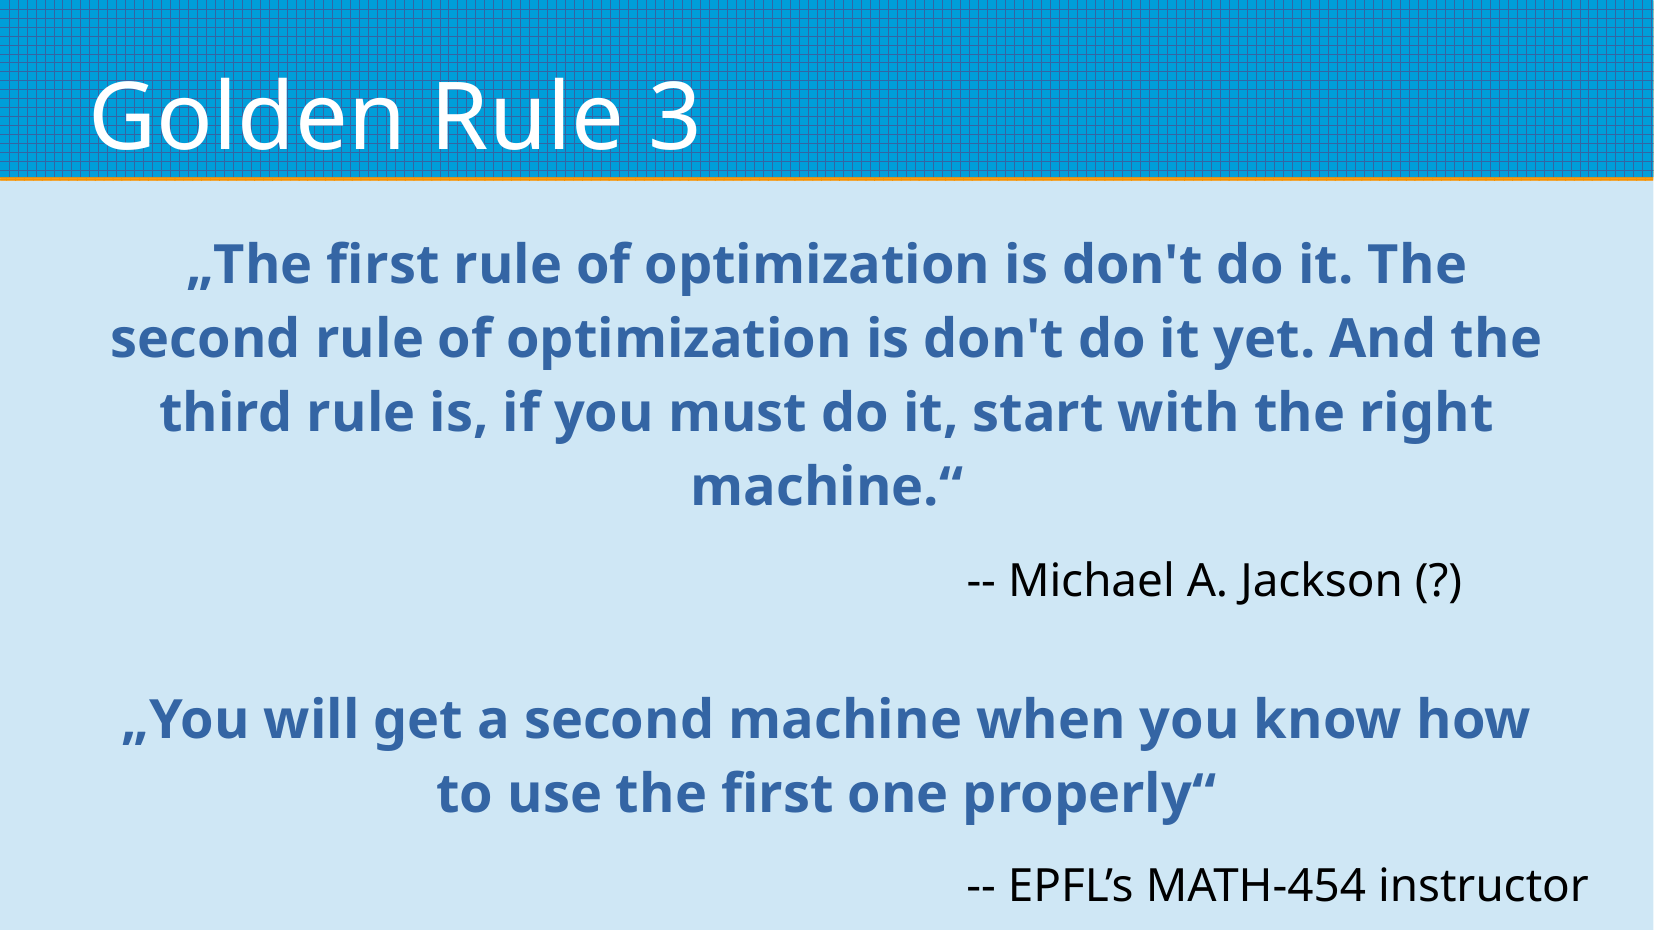

# Golden Rule 3
„The first rule of optimization is don't do it. The second rule of optimization is don't do it yet. And the third rule is, if you must do it, start with the right machine.“
-- Michael A. Jackson (?)
„You will get a second machine when you know how to use the first one properly“
-- EPFL’s MATH-454 instructor